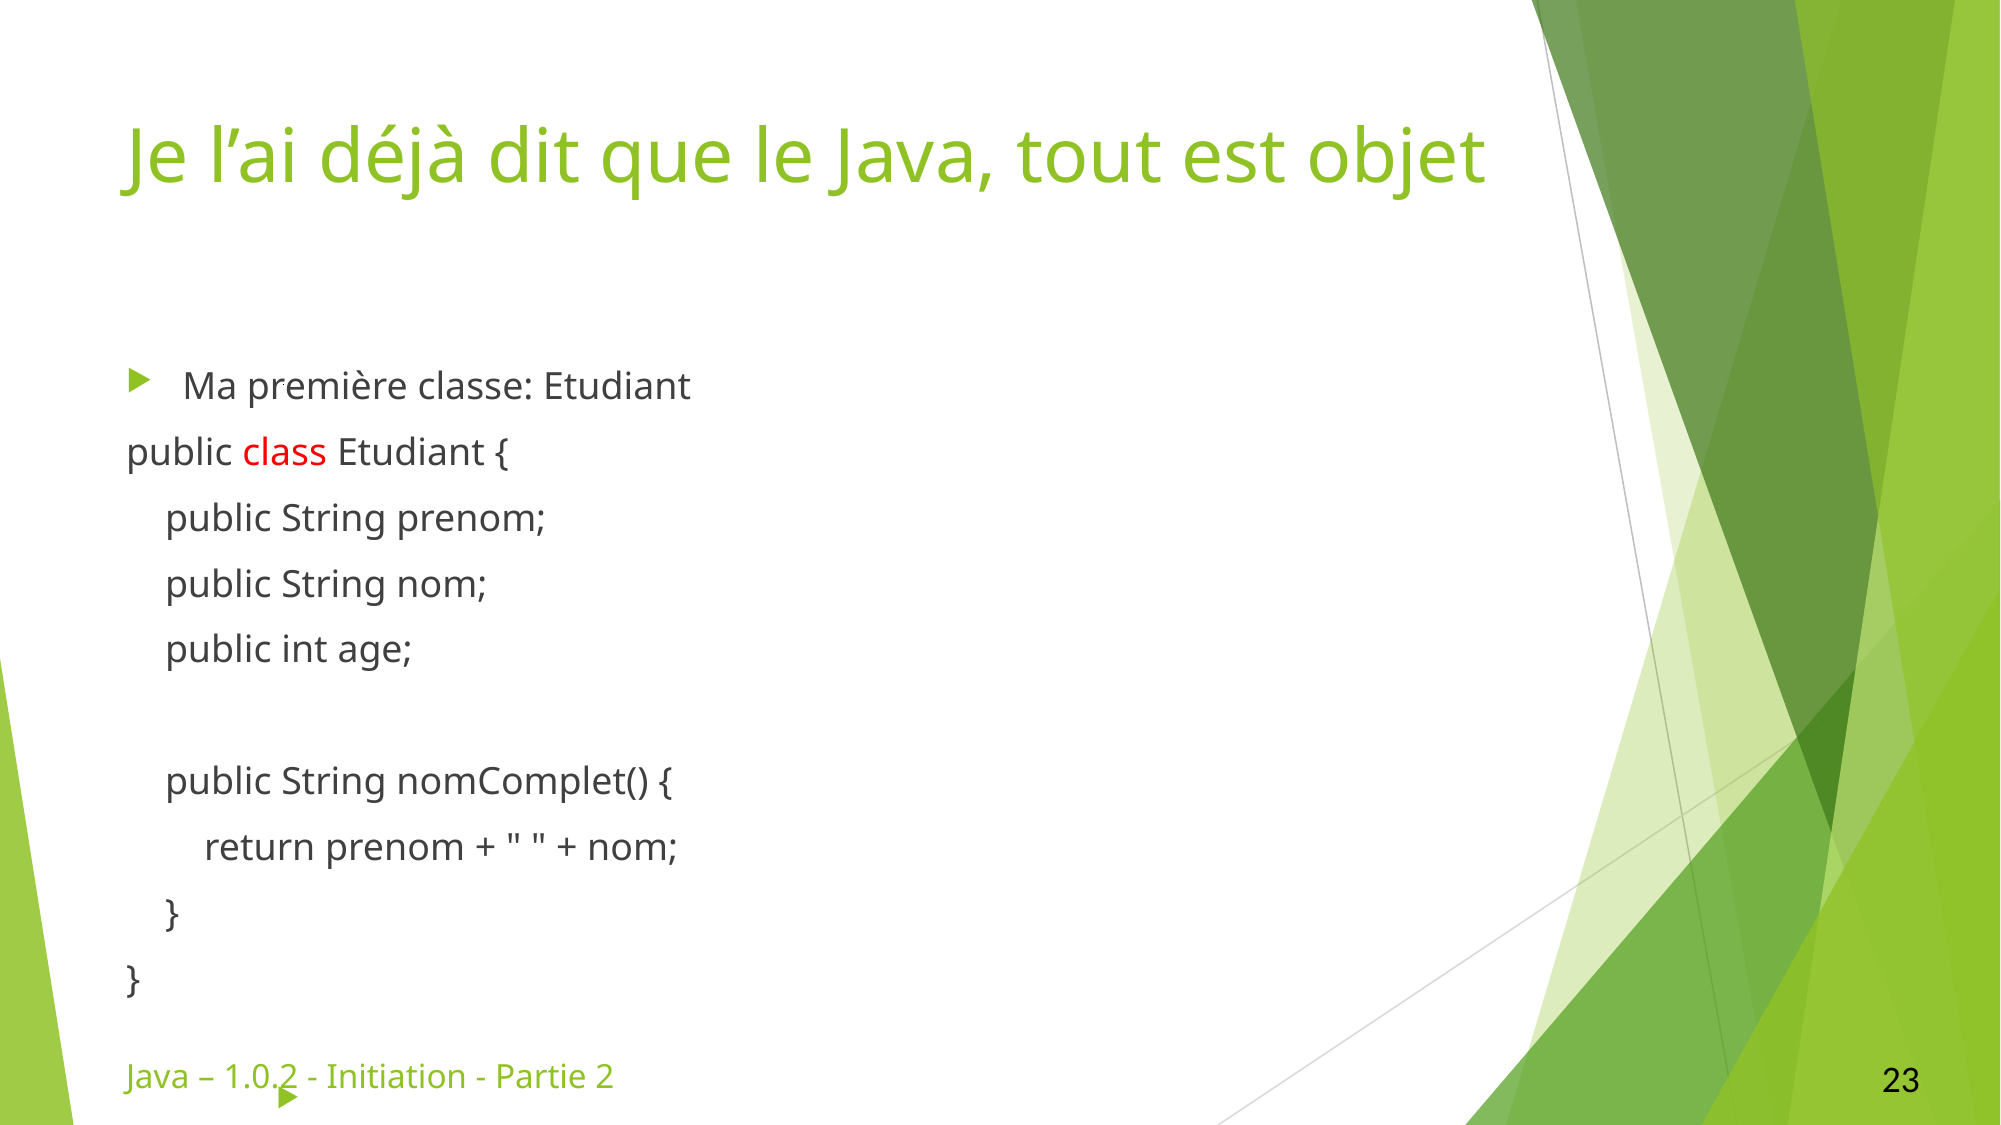

# Je l’ai déjà dit que le Java, tout est objet
Ma première classe: Etudiant
public class Etudiant {
 public String prenom;
 public String nom;
 public int age;
 public String nomComplet() {
 return prenom + " " + nom;
 }
}
Java – 1.0.2 - Initiation - Partie 2